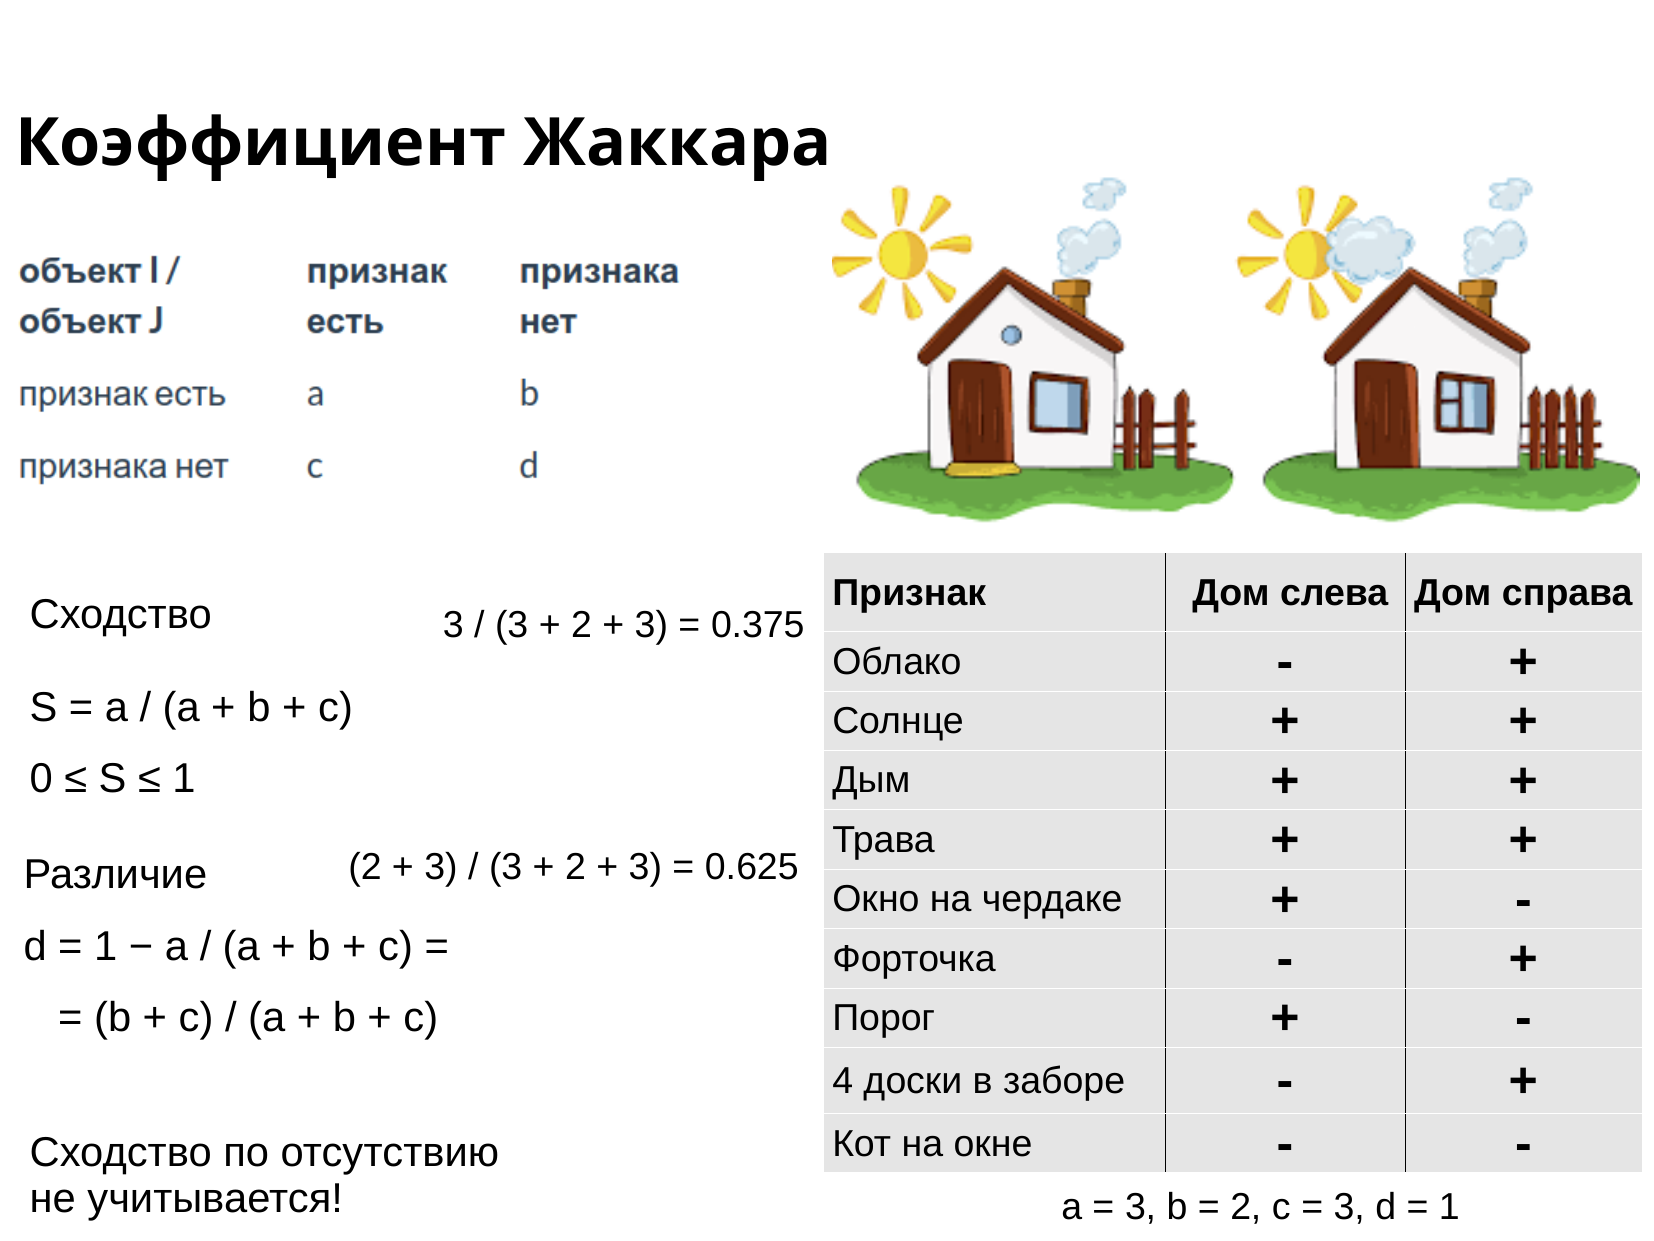

# Коэффициент Жаккара
| Признак | Дом слева | Дом справа |
| --- | --- | --- |
| Облако | - | + |
| Солнце | + | + |
| Дым | + | + |
| Трава | + | + |
| Окно на чердаке | + | - |
| Форточка | - | + |
| Порог | + | - |
| 4 доски в заборе | - | + |
| Кот на окне | - | - |
Сходство
S = a / (a + b + c)
0 ≤ S ≤ 1
3 / (3 + 2 + 3) = 0.375
(2 + 3) / (3 + 2 + 3) = 0.625
Различие
d = 1 − a / (a + b + c) =
 = (b + c) / (a + b + c)
Сходство по отсутствию
не учитывается!
a = 3, b = 2, c = 3, d = 1